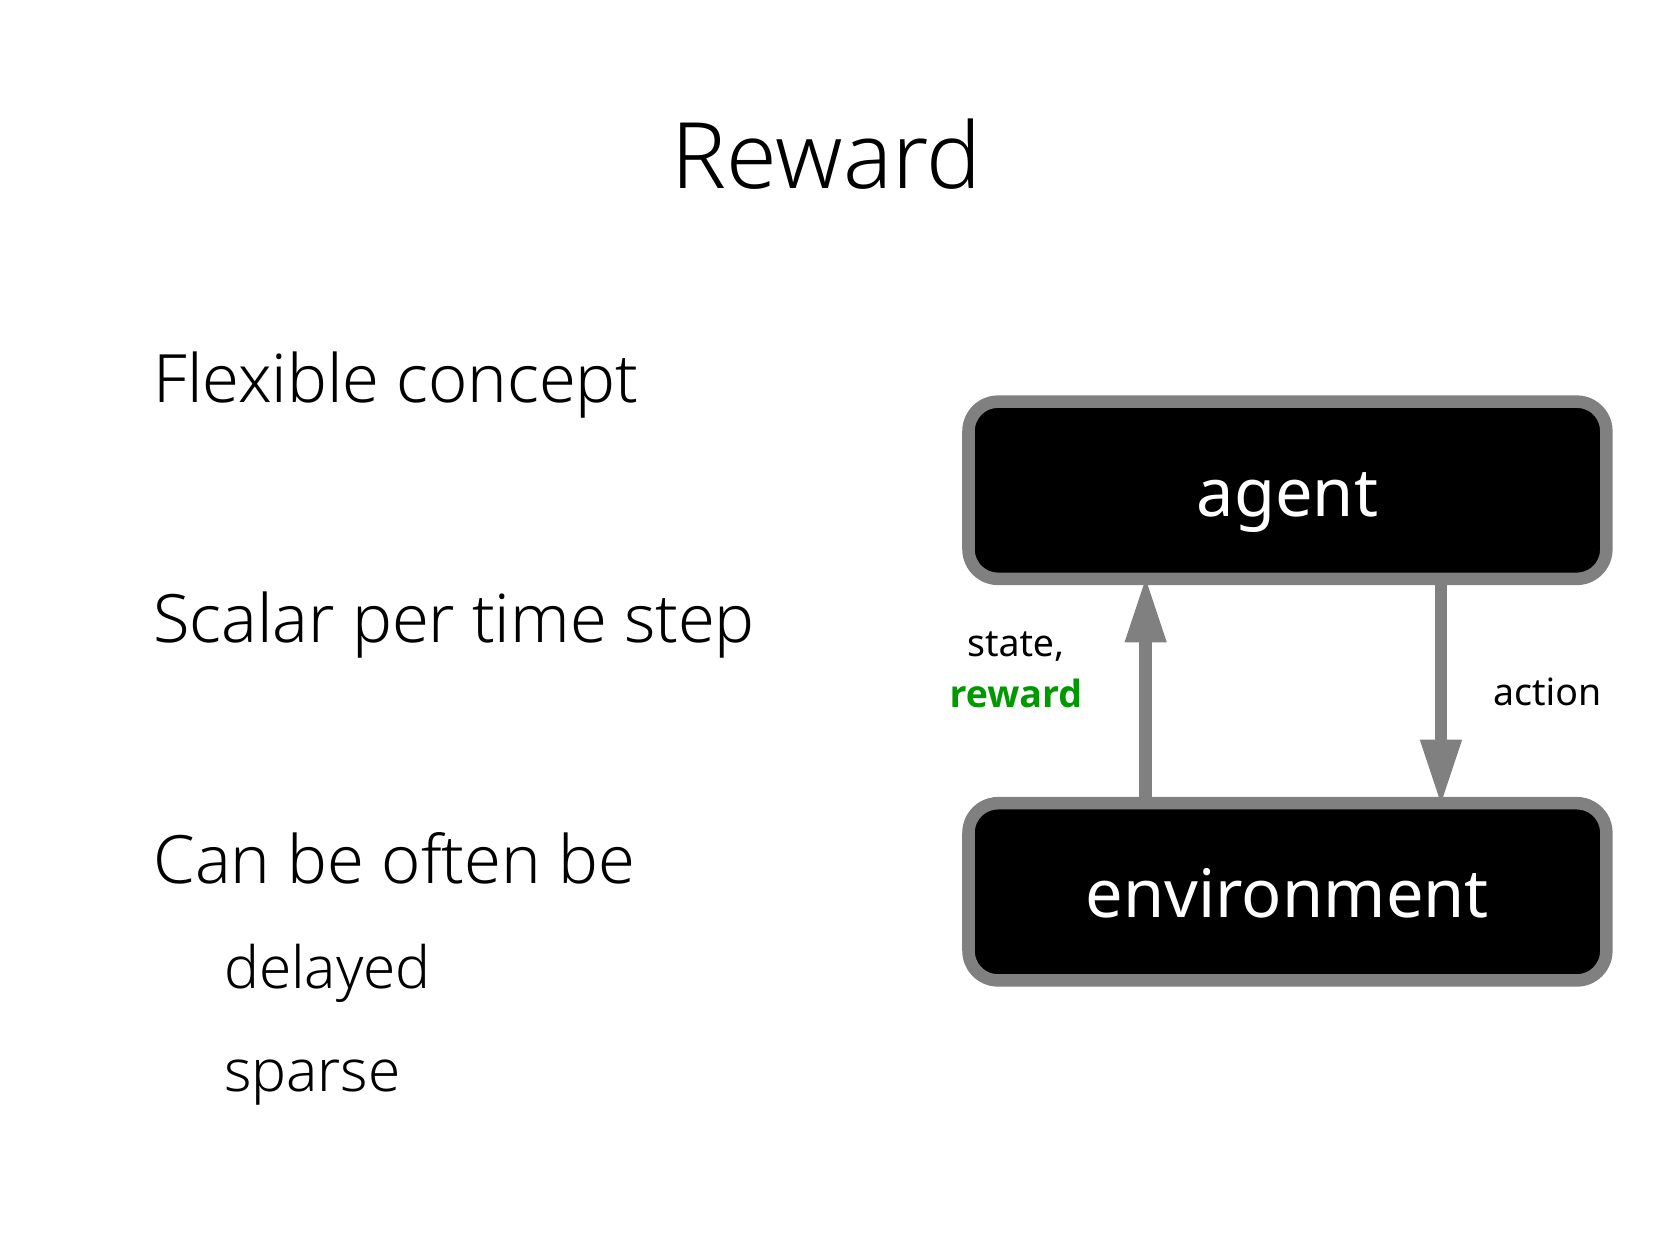

# Reward
Flexible concept
Scalar per time step
Can be often be
delayed
sparse
agent
state,
reward
action
environment